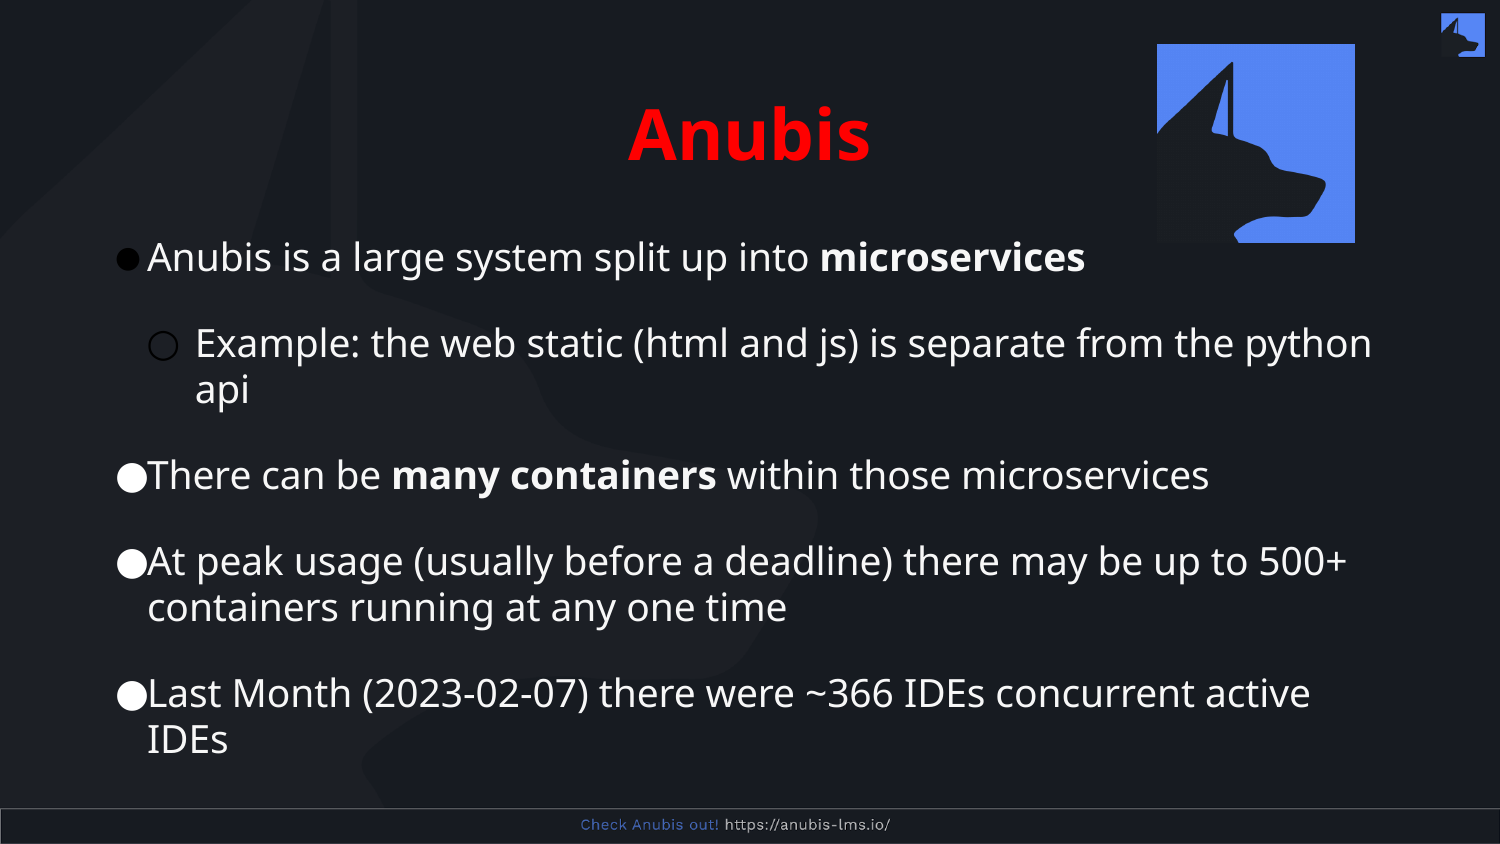

Anubis
# Anubis is a large system split up into microservices
Example: the web static (html and js) is separate from the python api
There can be many containers within those microservices
At peak usage (usually before a deadline) there may be up to 500+ containers running at any one time
Last Month (2023-02-07) there were ~366 IDEs concurrent active IDEs